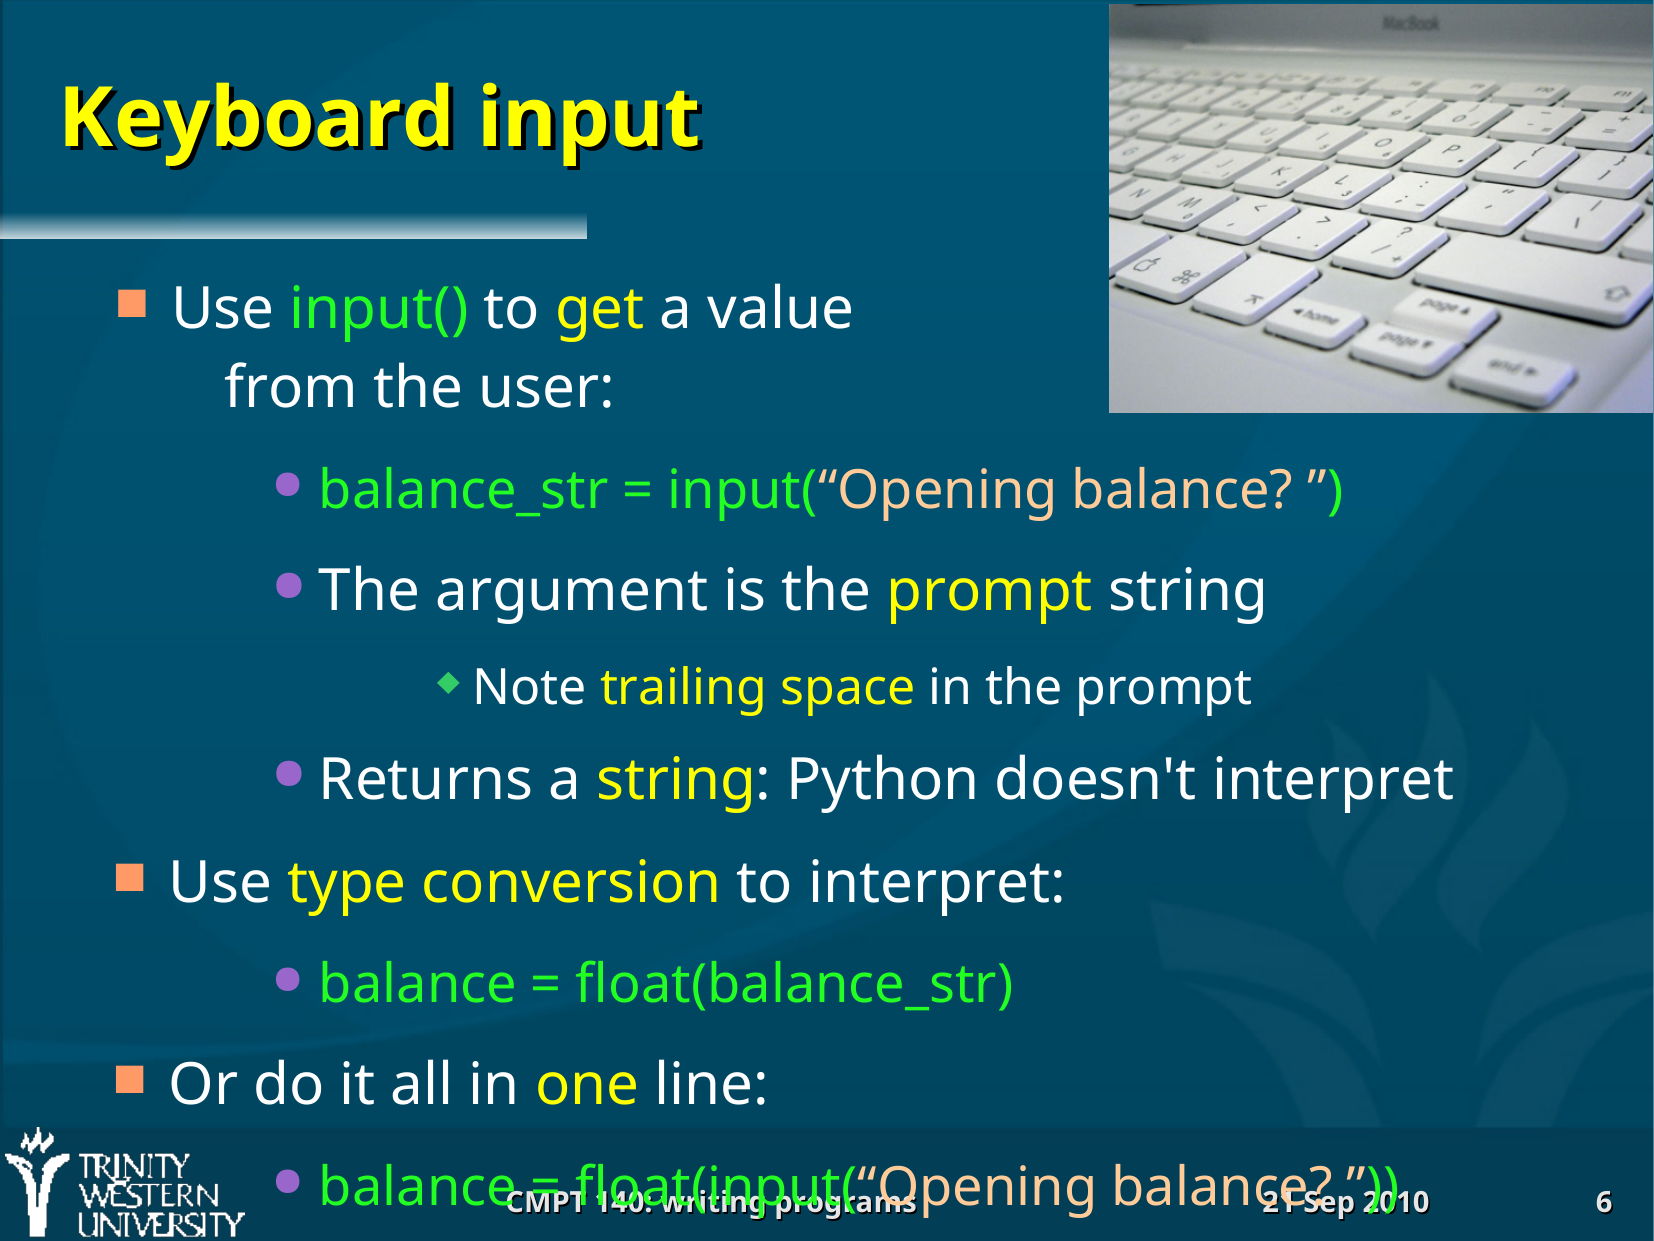

# Keyboard input
Use input() to get a value
from the user:
balance_str = input(“Opening balance? ”)
The argument is the prompt string
Note trailing space in the prompt
Returns a string: Python doesn't interpret
Use type conversion to interpret:
balance = float(balance_str)
Or do it all in one line:
balance = float(input(“Opening balance? ”))
CMPT 140: writing programs
21 Sep 2010
6